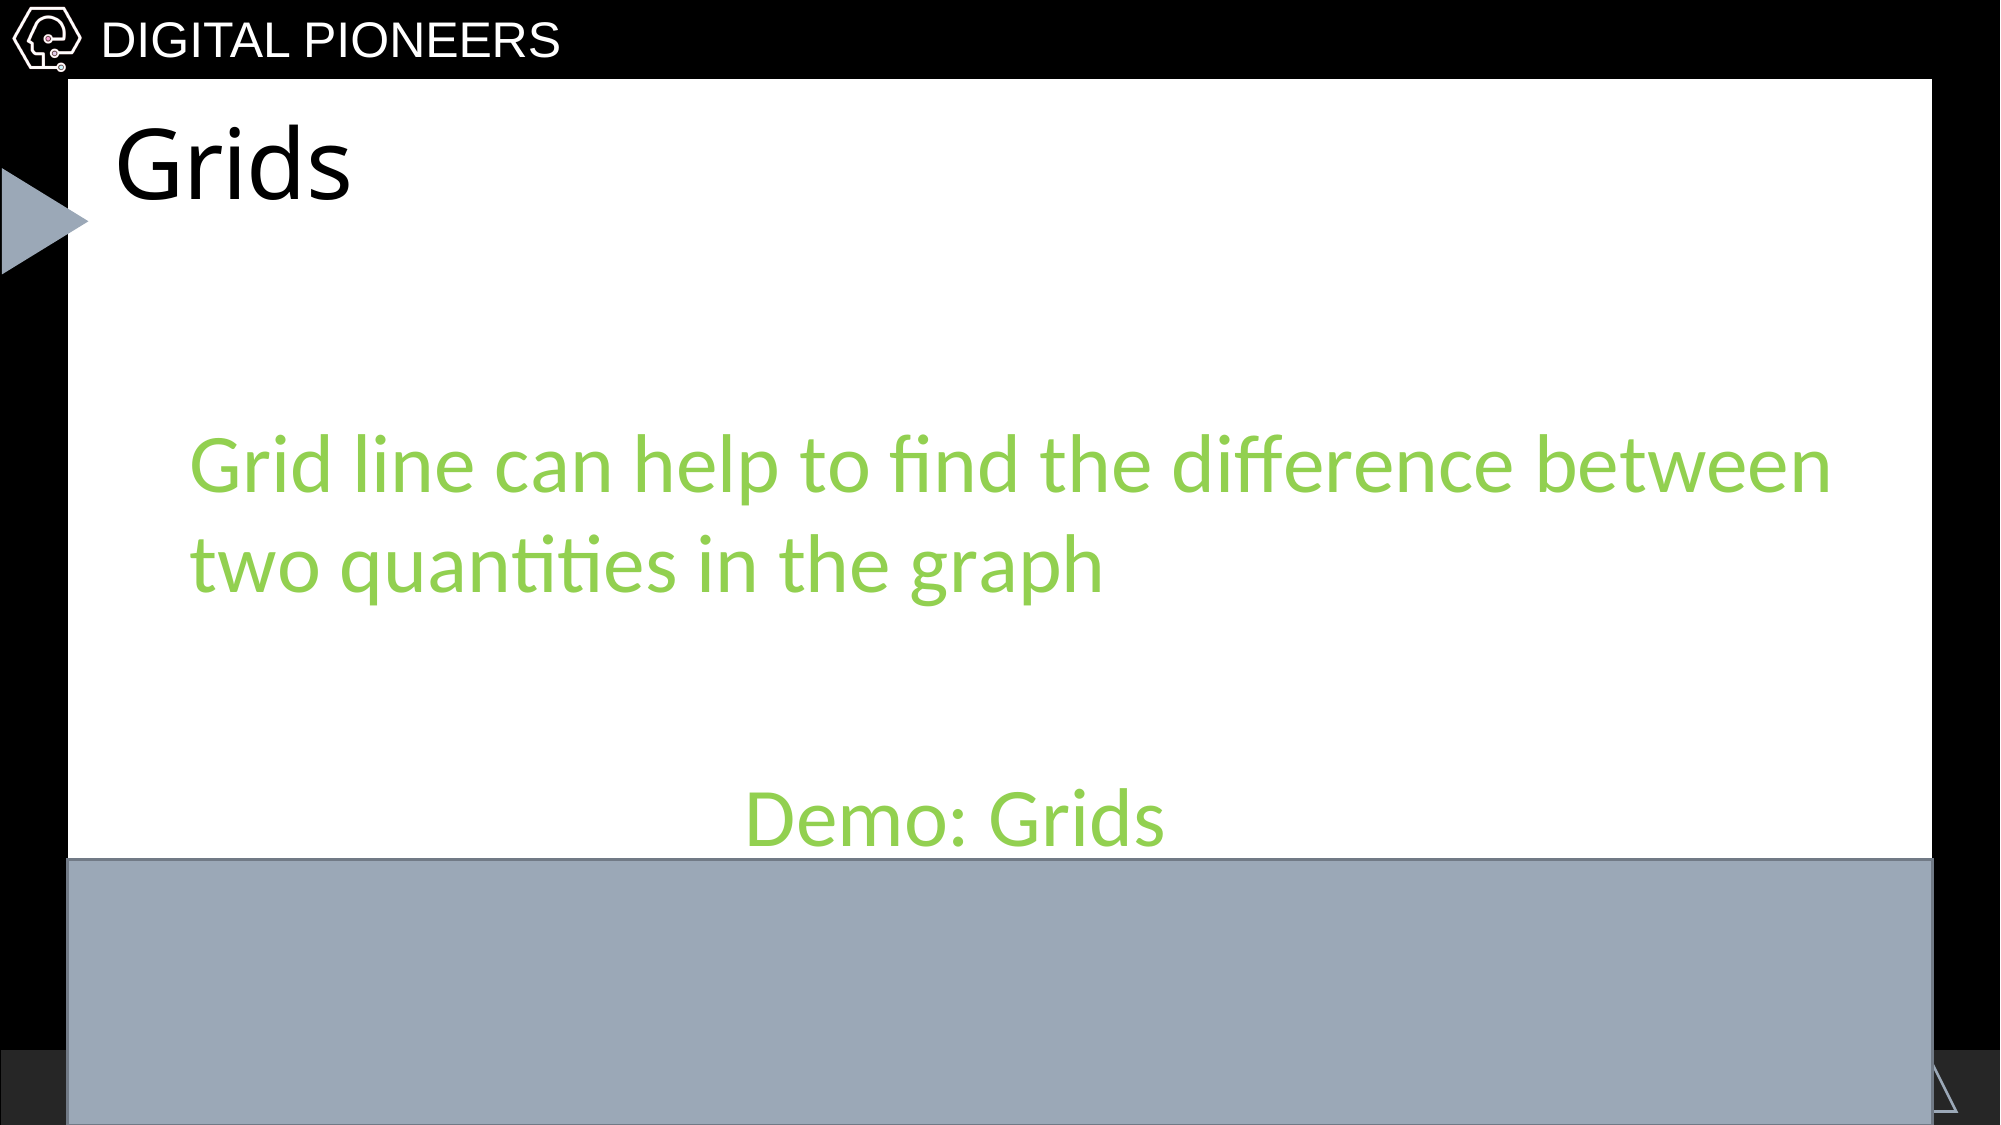

DIGITAL PIONEERS
# Grids
Grid line can help to find the difference between two quantities in the graph
Demo: Grids